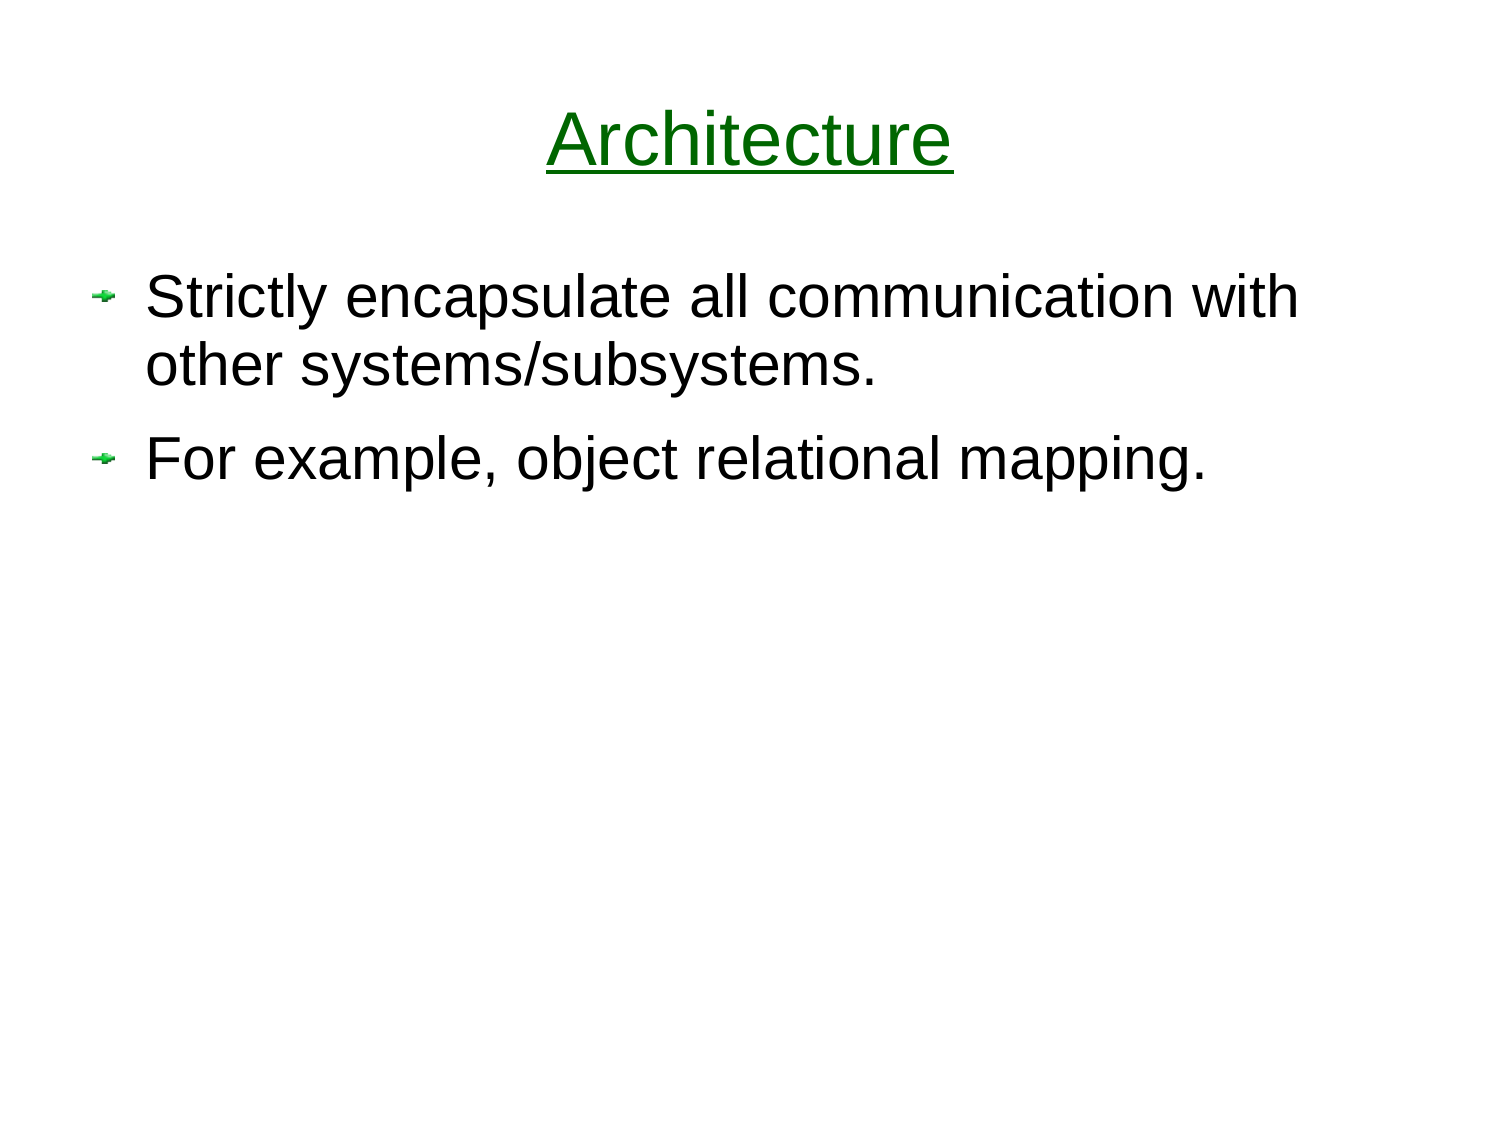

# Architecture
Strictly encapsulate all communication with other systems/subsystems.
For example, object relational mapping.